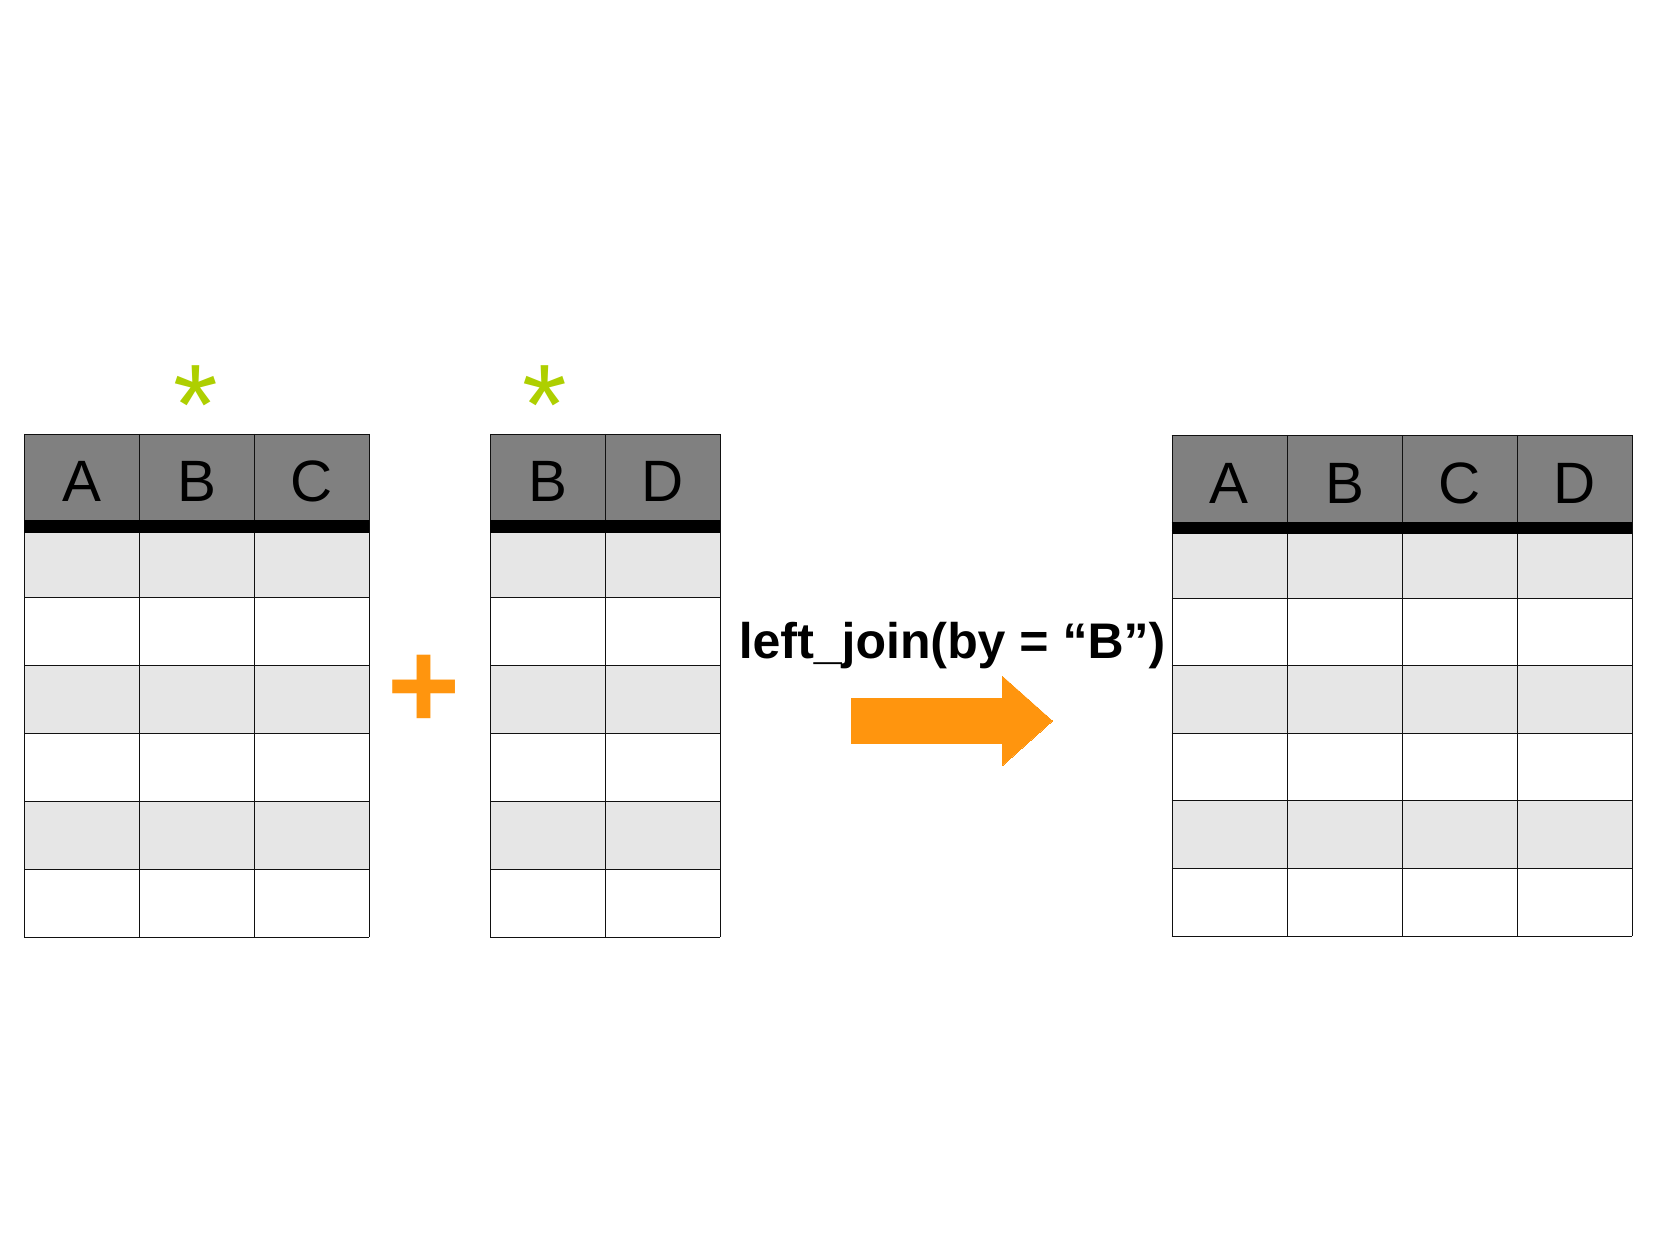

*
*
| A | B | C |
| --- | --- | --- |
| | | |
| | | |
| | | |
| | | |
| | | |
| | | |
| B | D |
| --- | --- |
| | |
| | |
| | |
| | |
| | |
| | |
| A | B | C | D |
| --- | --- | --- | --- |
| | | | |
| | | | |
| | | | |
| | | | |
| | | | |
| | | | |
left_join(by = “B”)
+